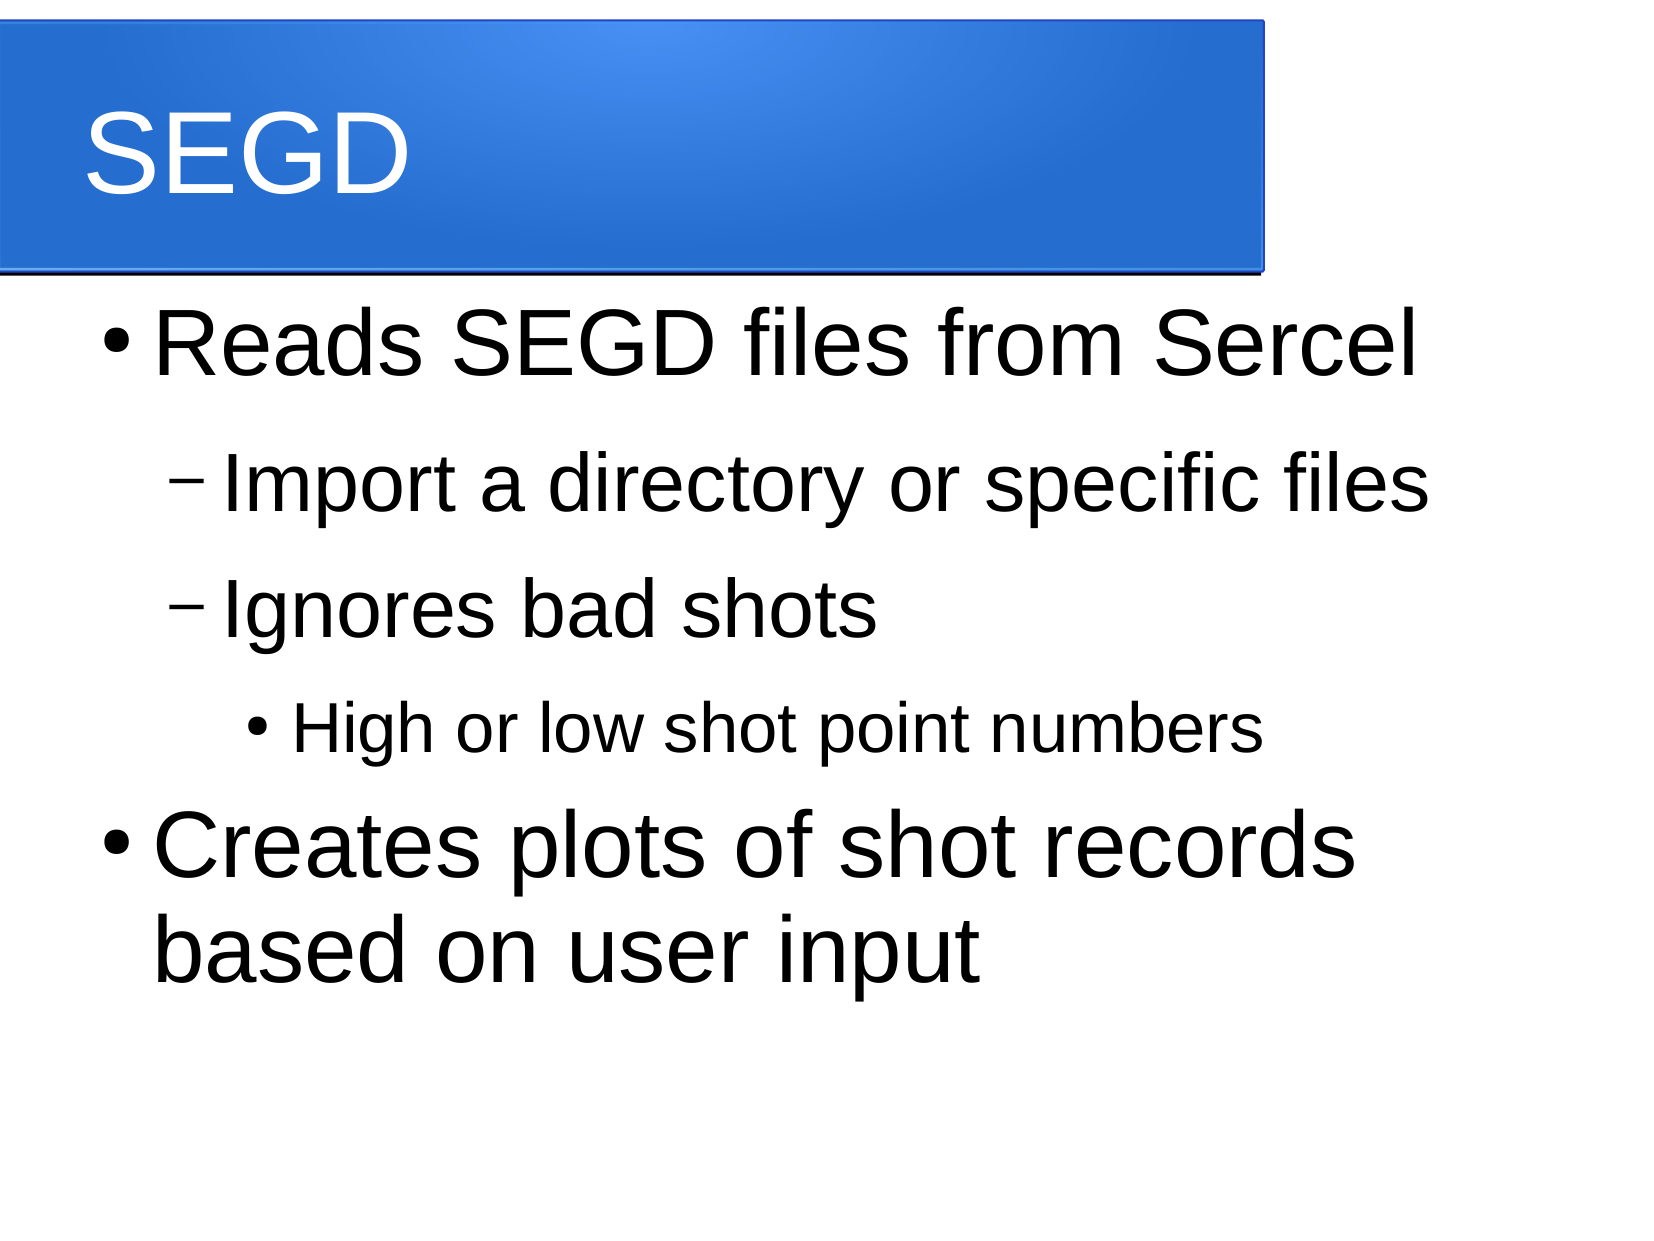

# SEGD
Reads SEGD files from Sercel
Import a directory or specific files
Ignores bad shots
High or low shot point numbers
Creates plots of shot records based on user input